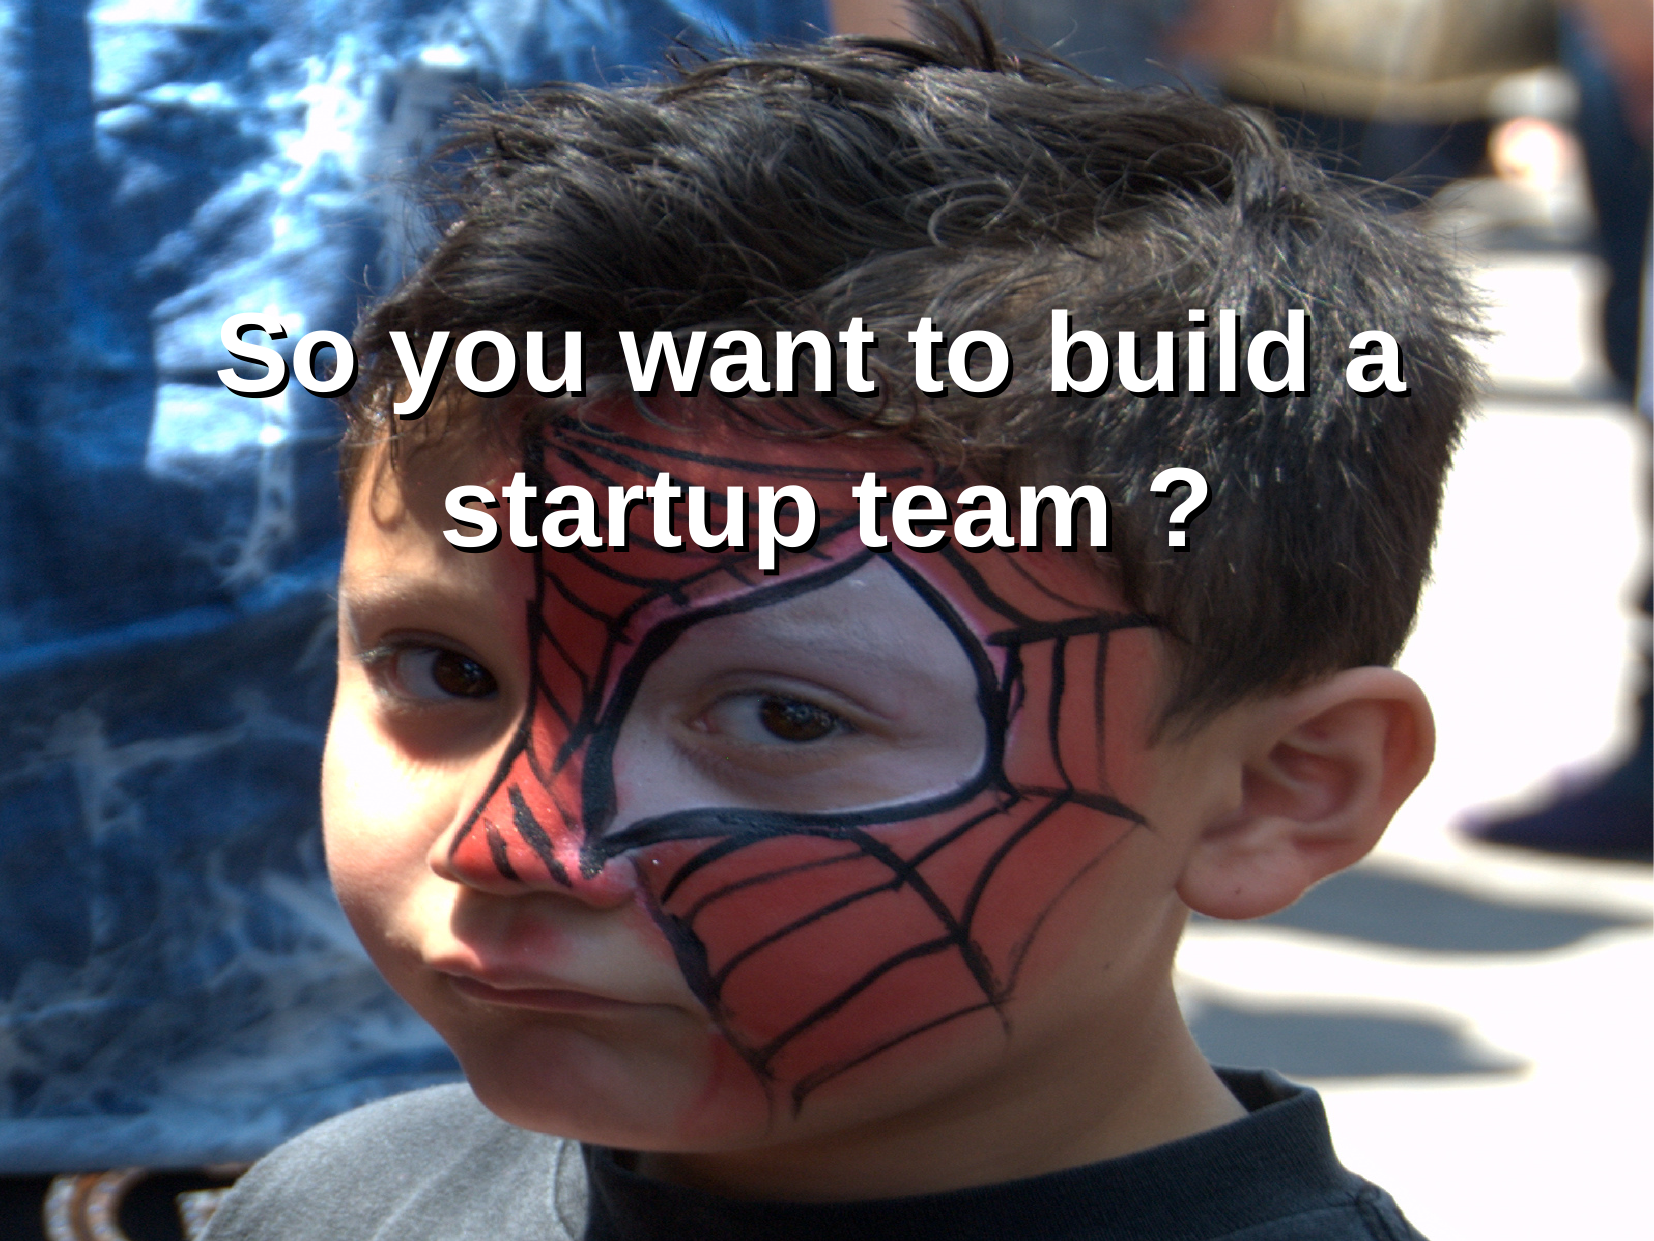

#
So you want to build a
startup team ?